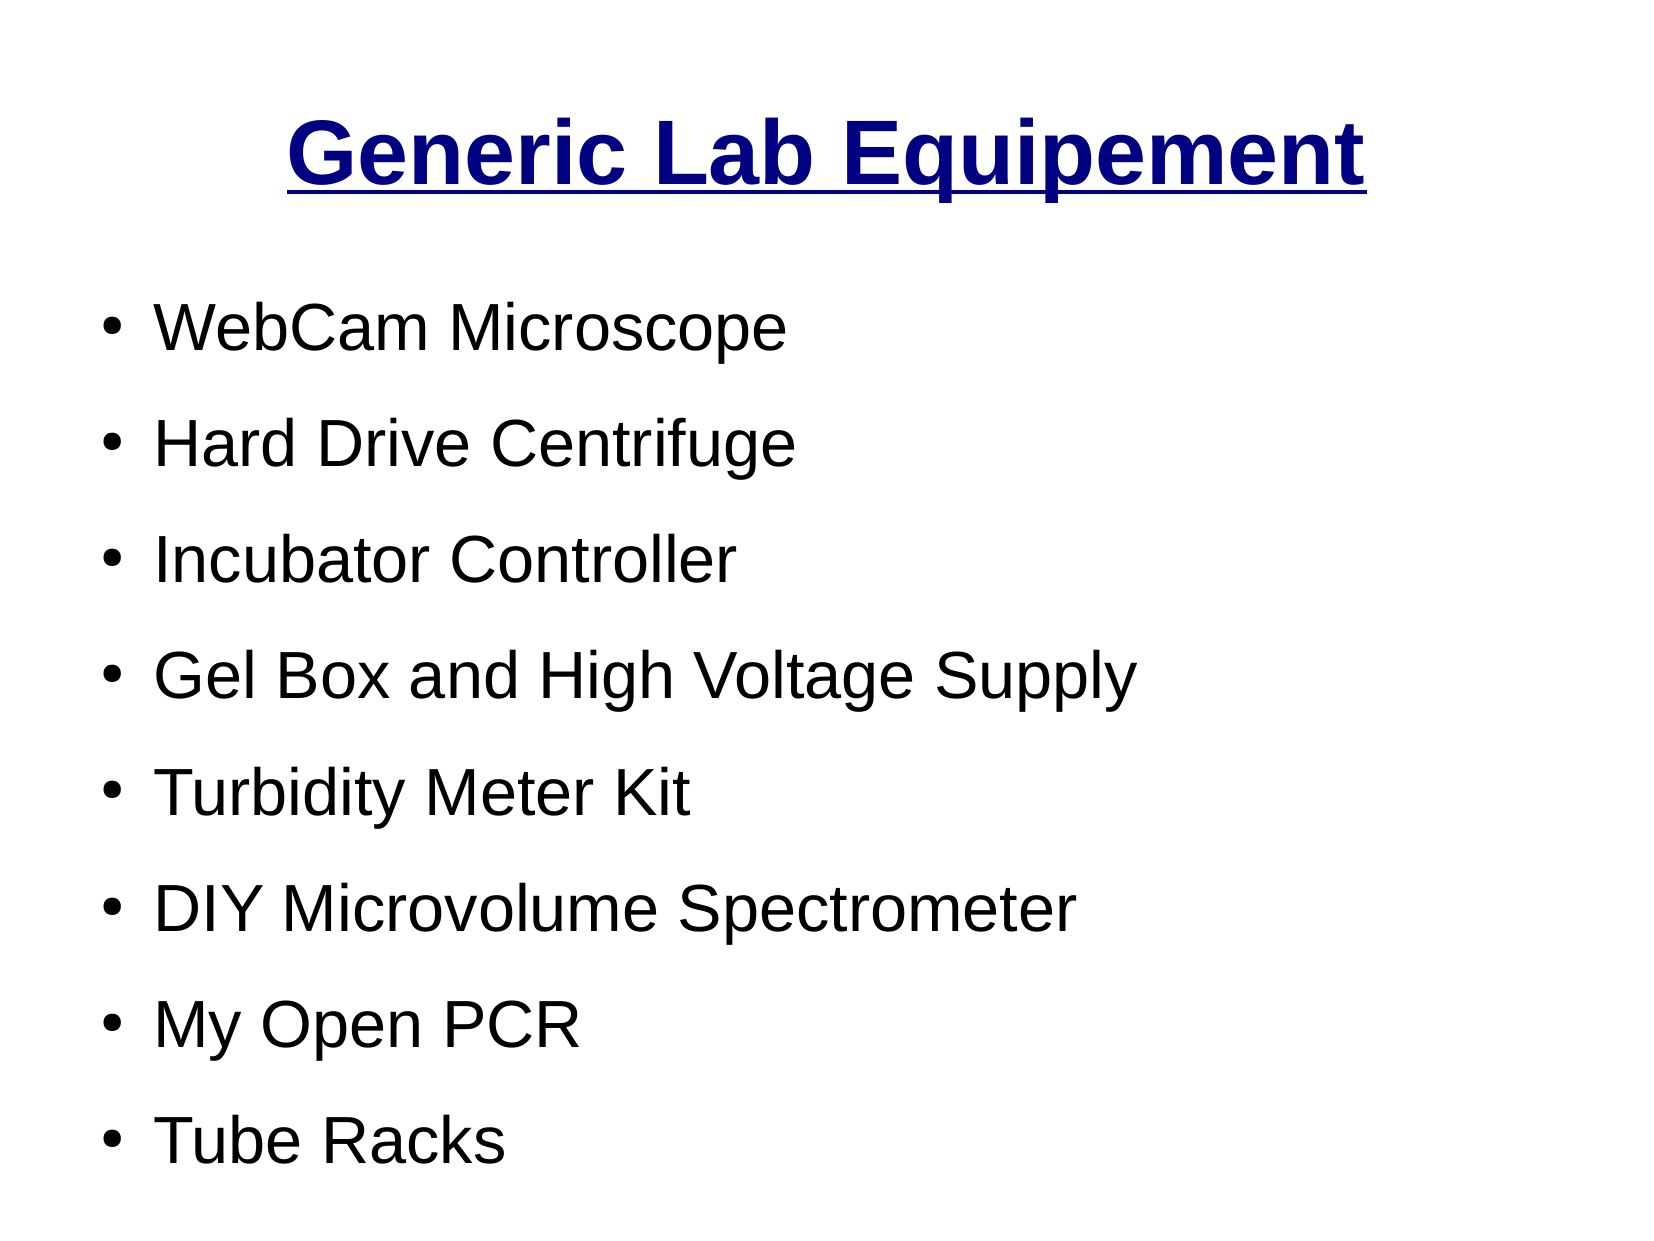

# Generic Lab Equipement
WebCam Microscope
Hard Drive Centrifuge
Incubator Controller
Gel Box and High Voltage Supply
Turbidity Meter Kit
DIY Microvolume Spectrometer
My Open PCR
Tube Racks